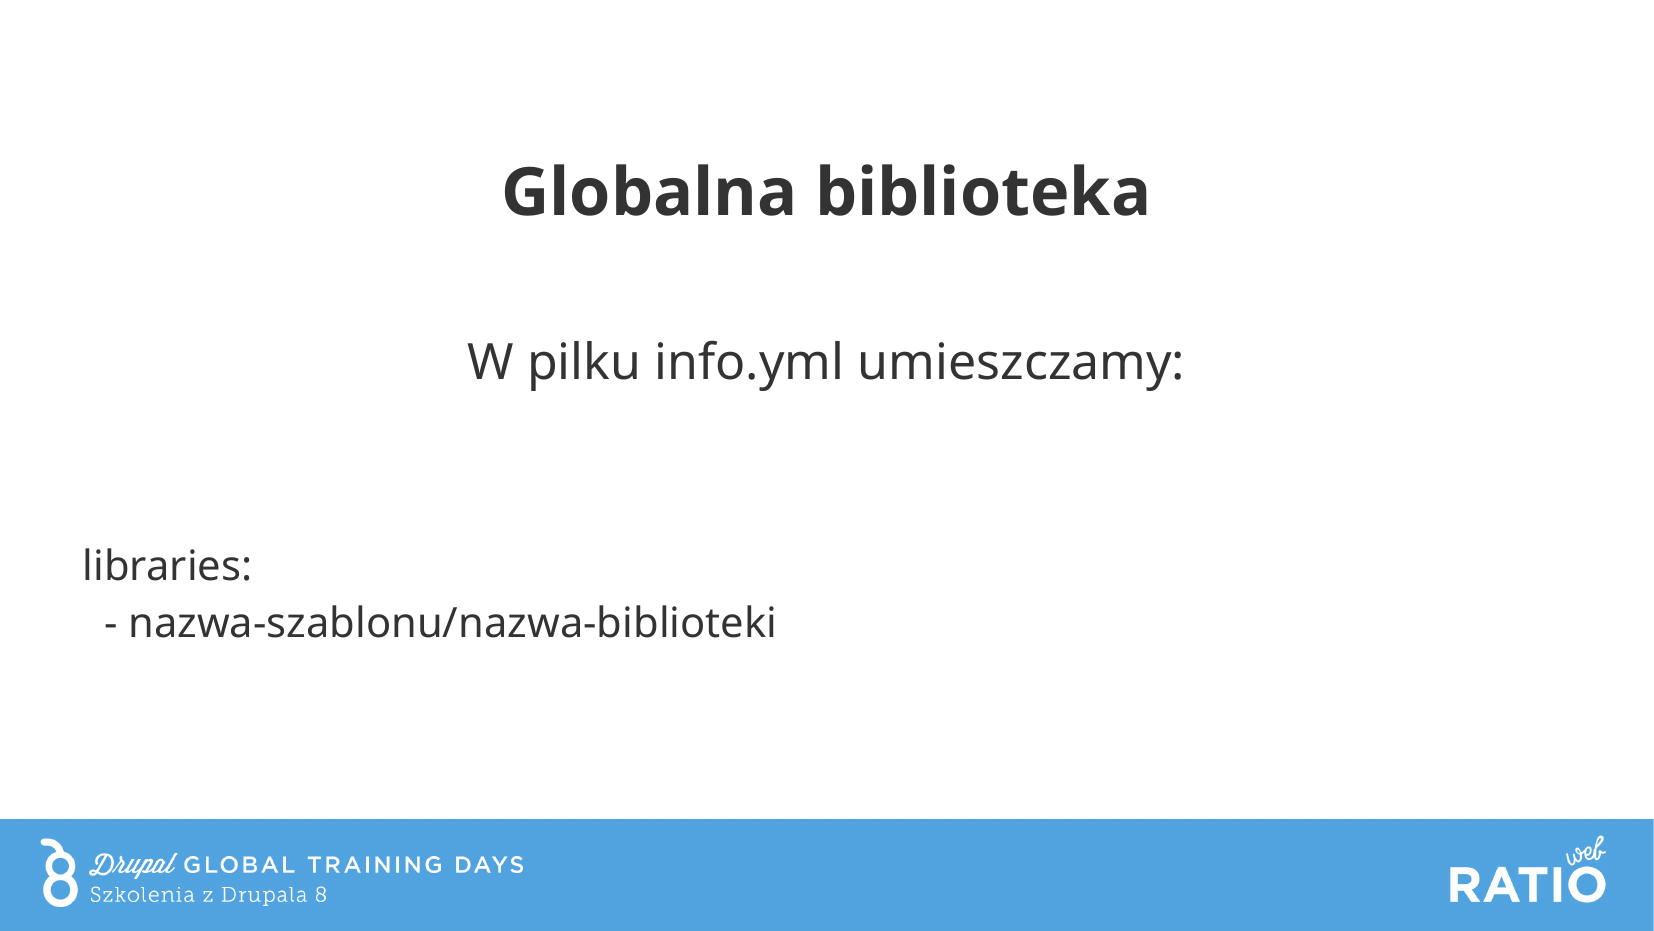

# Globalna biblioteka
W pilku info.yml umieszczamy:
libraries:
 - nazwa-szablonu/nazwa-biblioteki